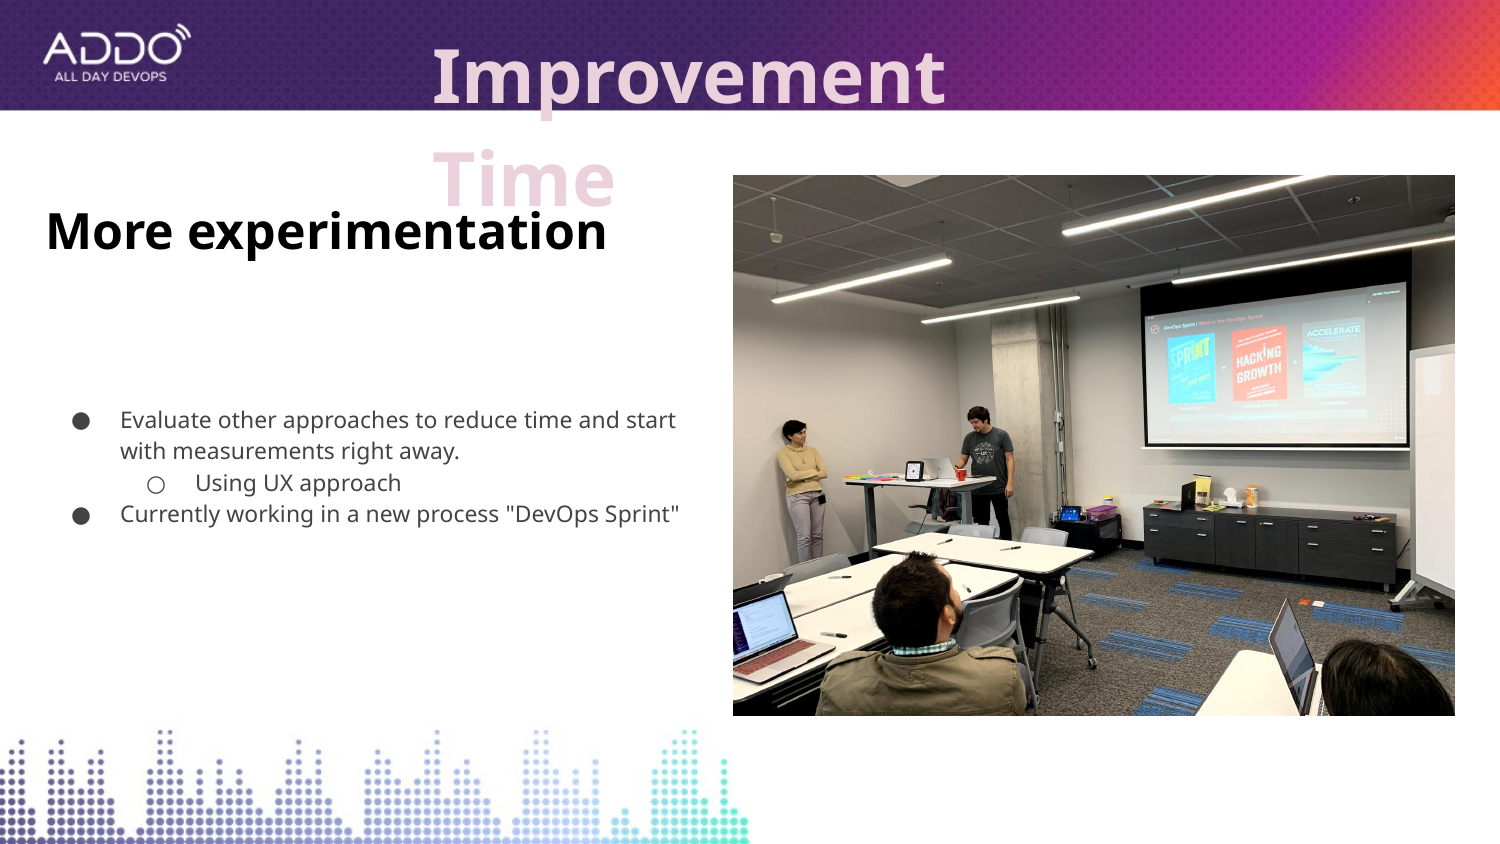

Improvement Time
More experimentation
Evaluate other approaches to reduce time and start with measurements right away.
Using UX approach
Currently working in a new process "DevOps Sprint"